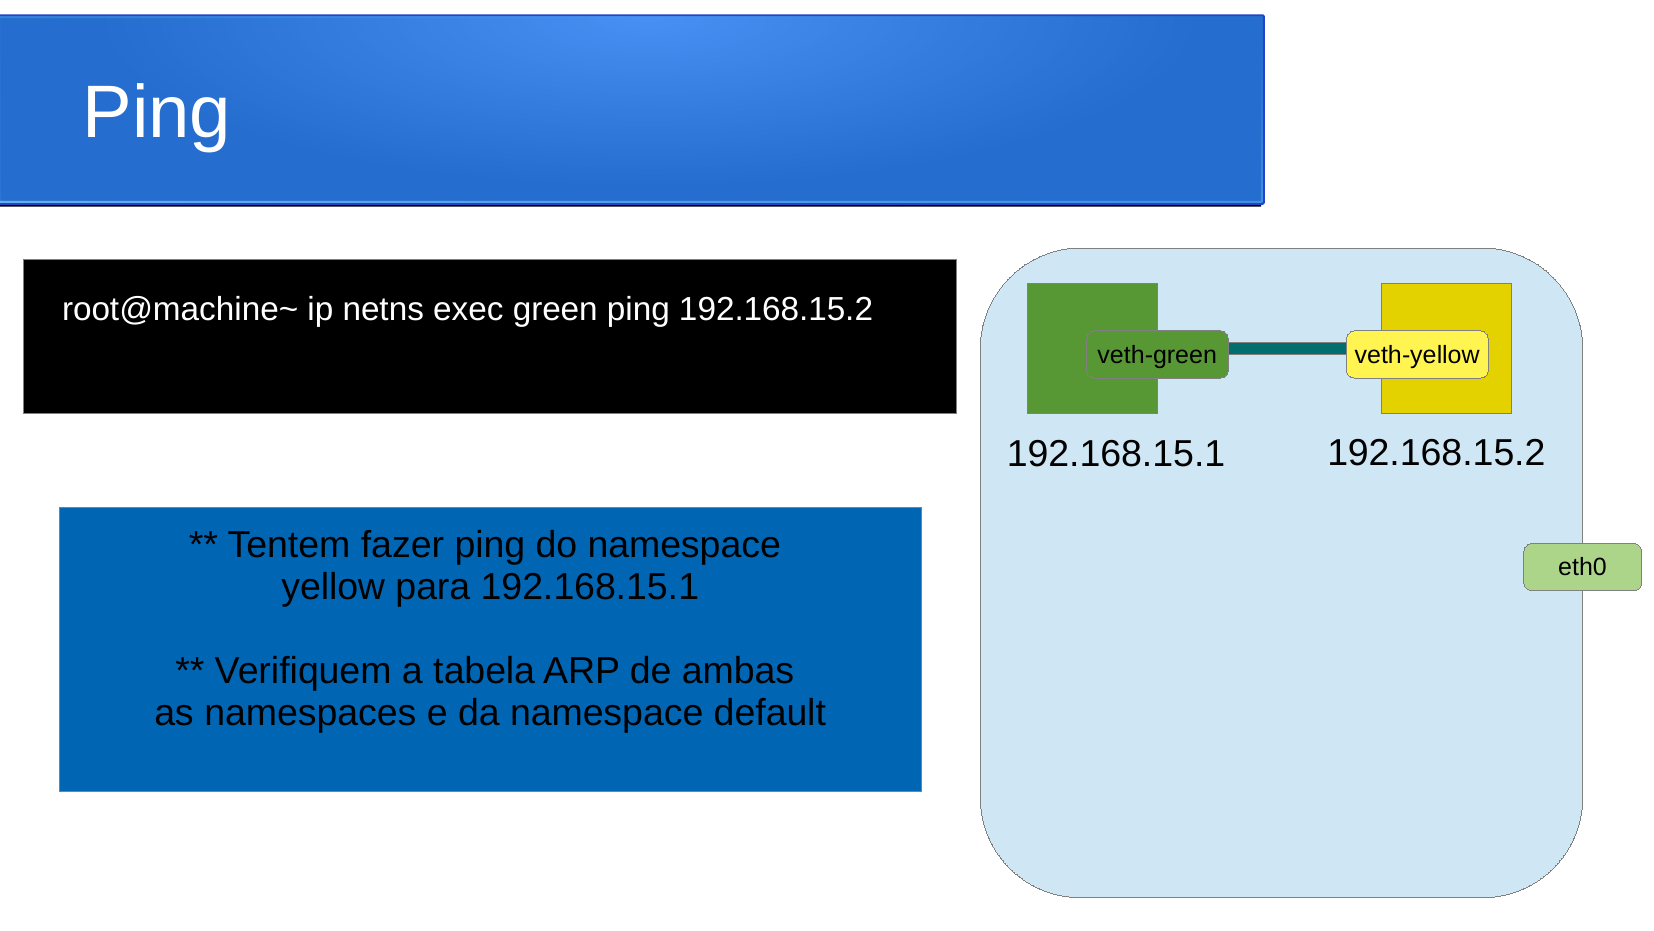

# Ping
root@machine~ ip netns exec green ping 192.168.15.2
veth-green
veth-yellow
192.168.15.2
192.168.15.1
** Tentem fazer ping do namespace
yellow para 192.168.15.1
** Verifiquem a tabela ARP de ambas
as namespaces e da namespace default
eth0
root@machine~ ip netns
green
yellow